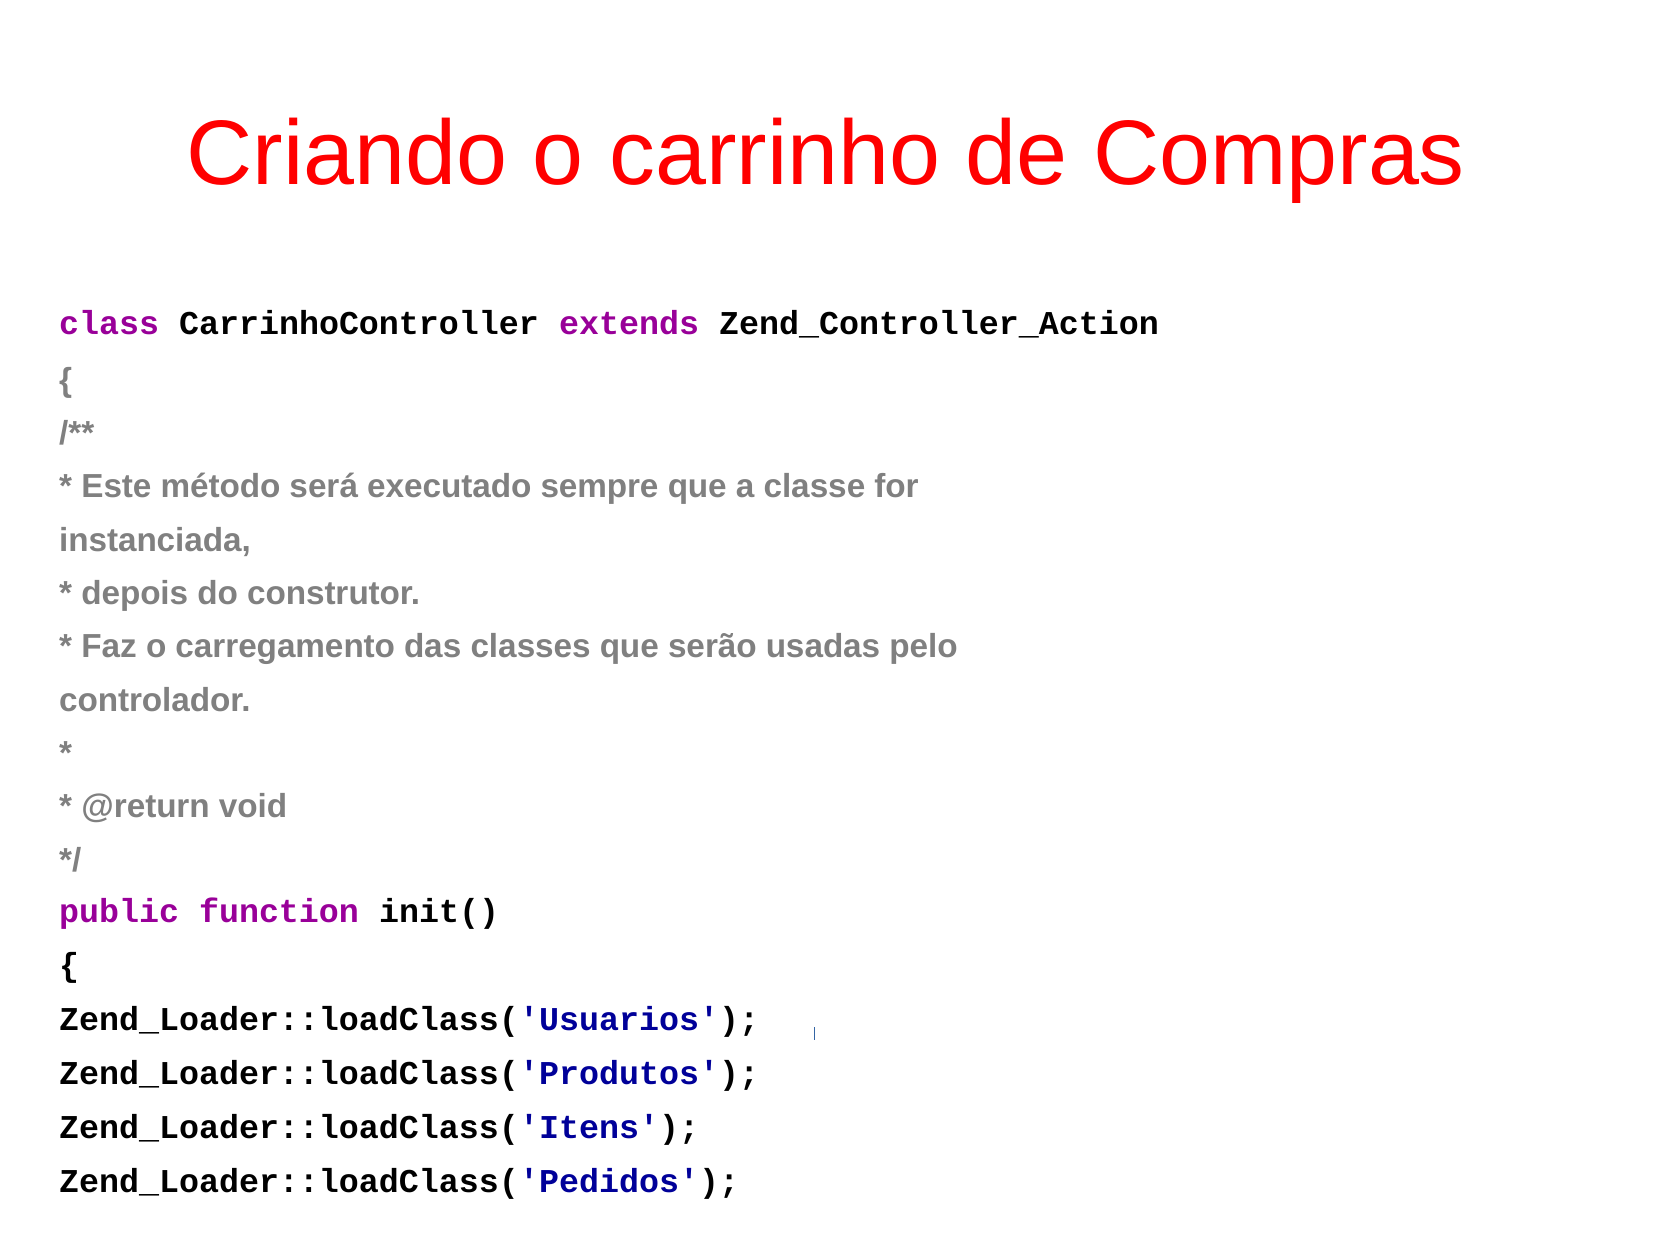

# Criando o carrinho de Compras
class CarrinhoController extends Zend_Controller_Action
{
/**
* Este método será executado sempre que a classe for
instanciada,
* depois do construtor.
* Faz o carregamento das classes que serão usadas pelo
controlador.
*
* @return void
*/
public function init()
{
Zend_Loader::loadClass('Usuarios');
Zend_Loader::loadClass('Produtos');
Zend_Loader::loadClass('Itens');
Zend_Loader::loadClass('Pedidos');